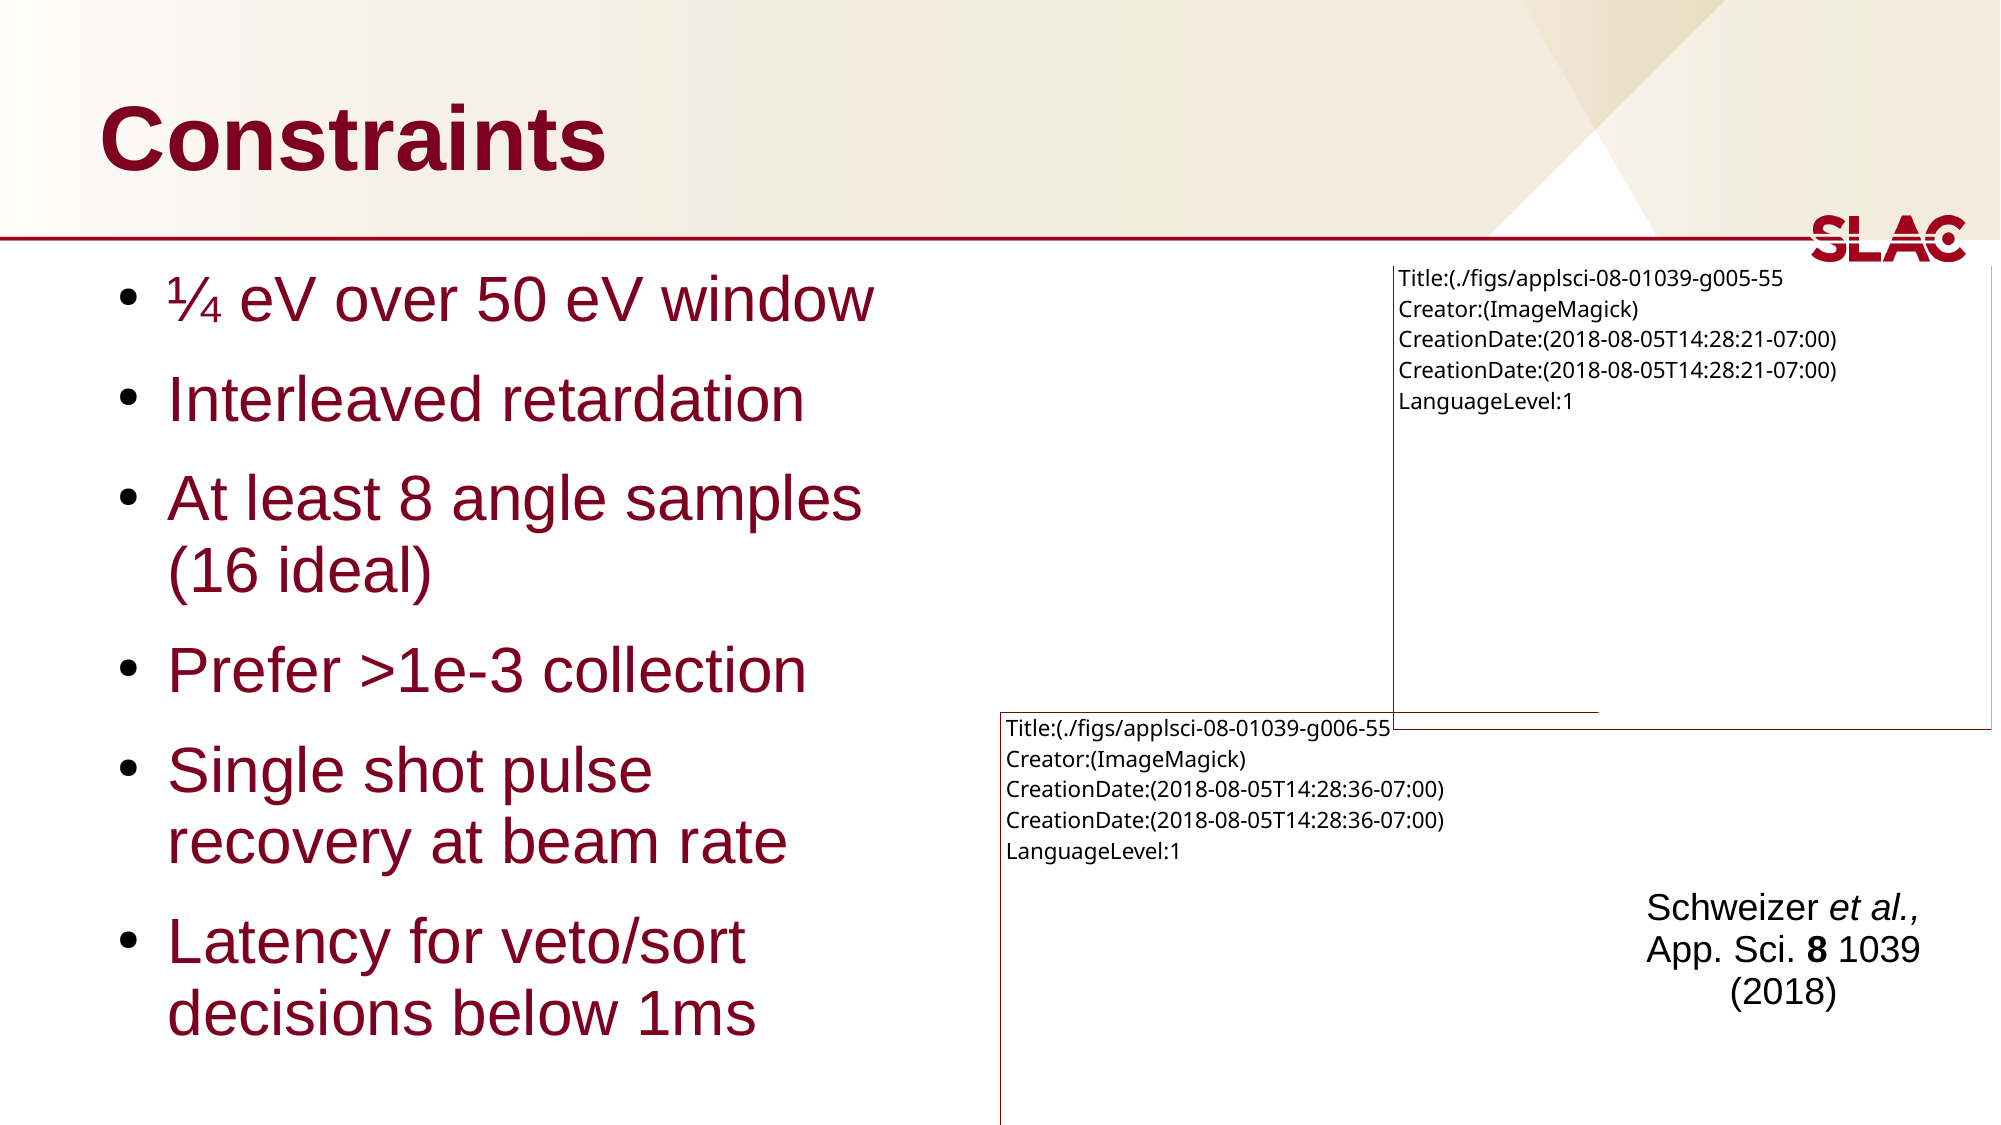

# Constraints
¼ eV over 50 eV window
Interleaved retardation
At least 8 angle samples (16 ideal)
Prefer >1e-3 collection
Single shot pulse recovery at beam rate
Latency for veto/sort decisions below 1ms
Schweizer et al., App. Sci. 8 1039 (2018)